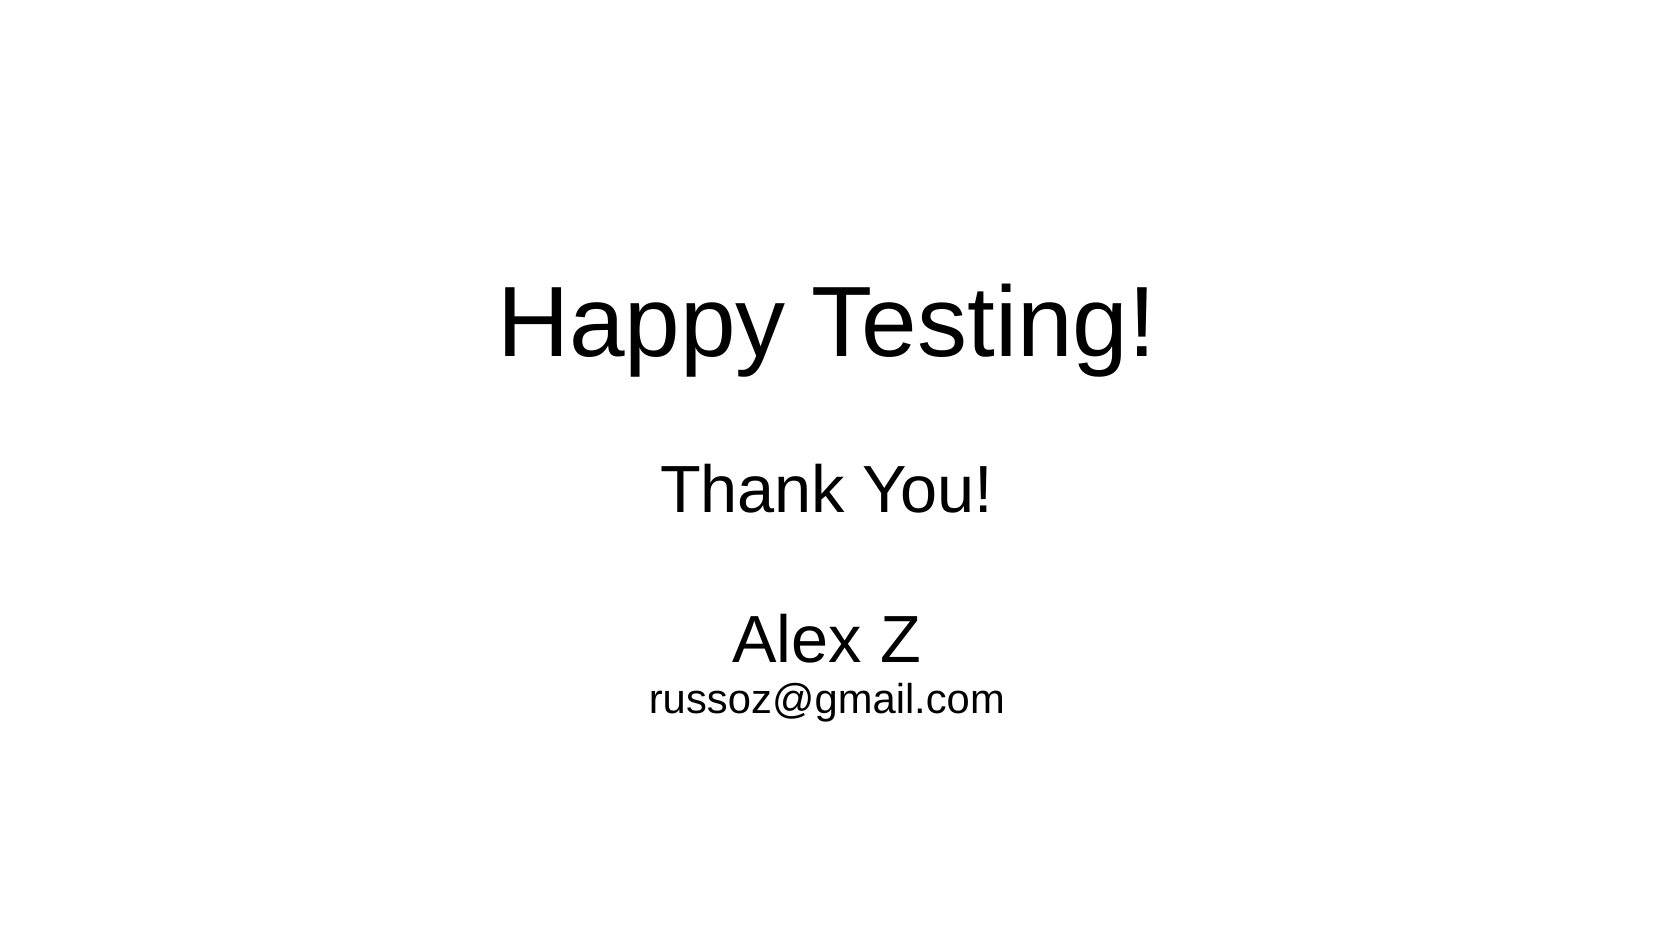

#
Happy Testing!
Thank You!
Alex Z
russoz@gmail.com